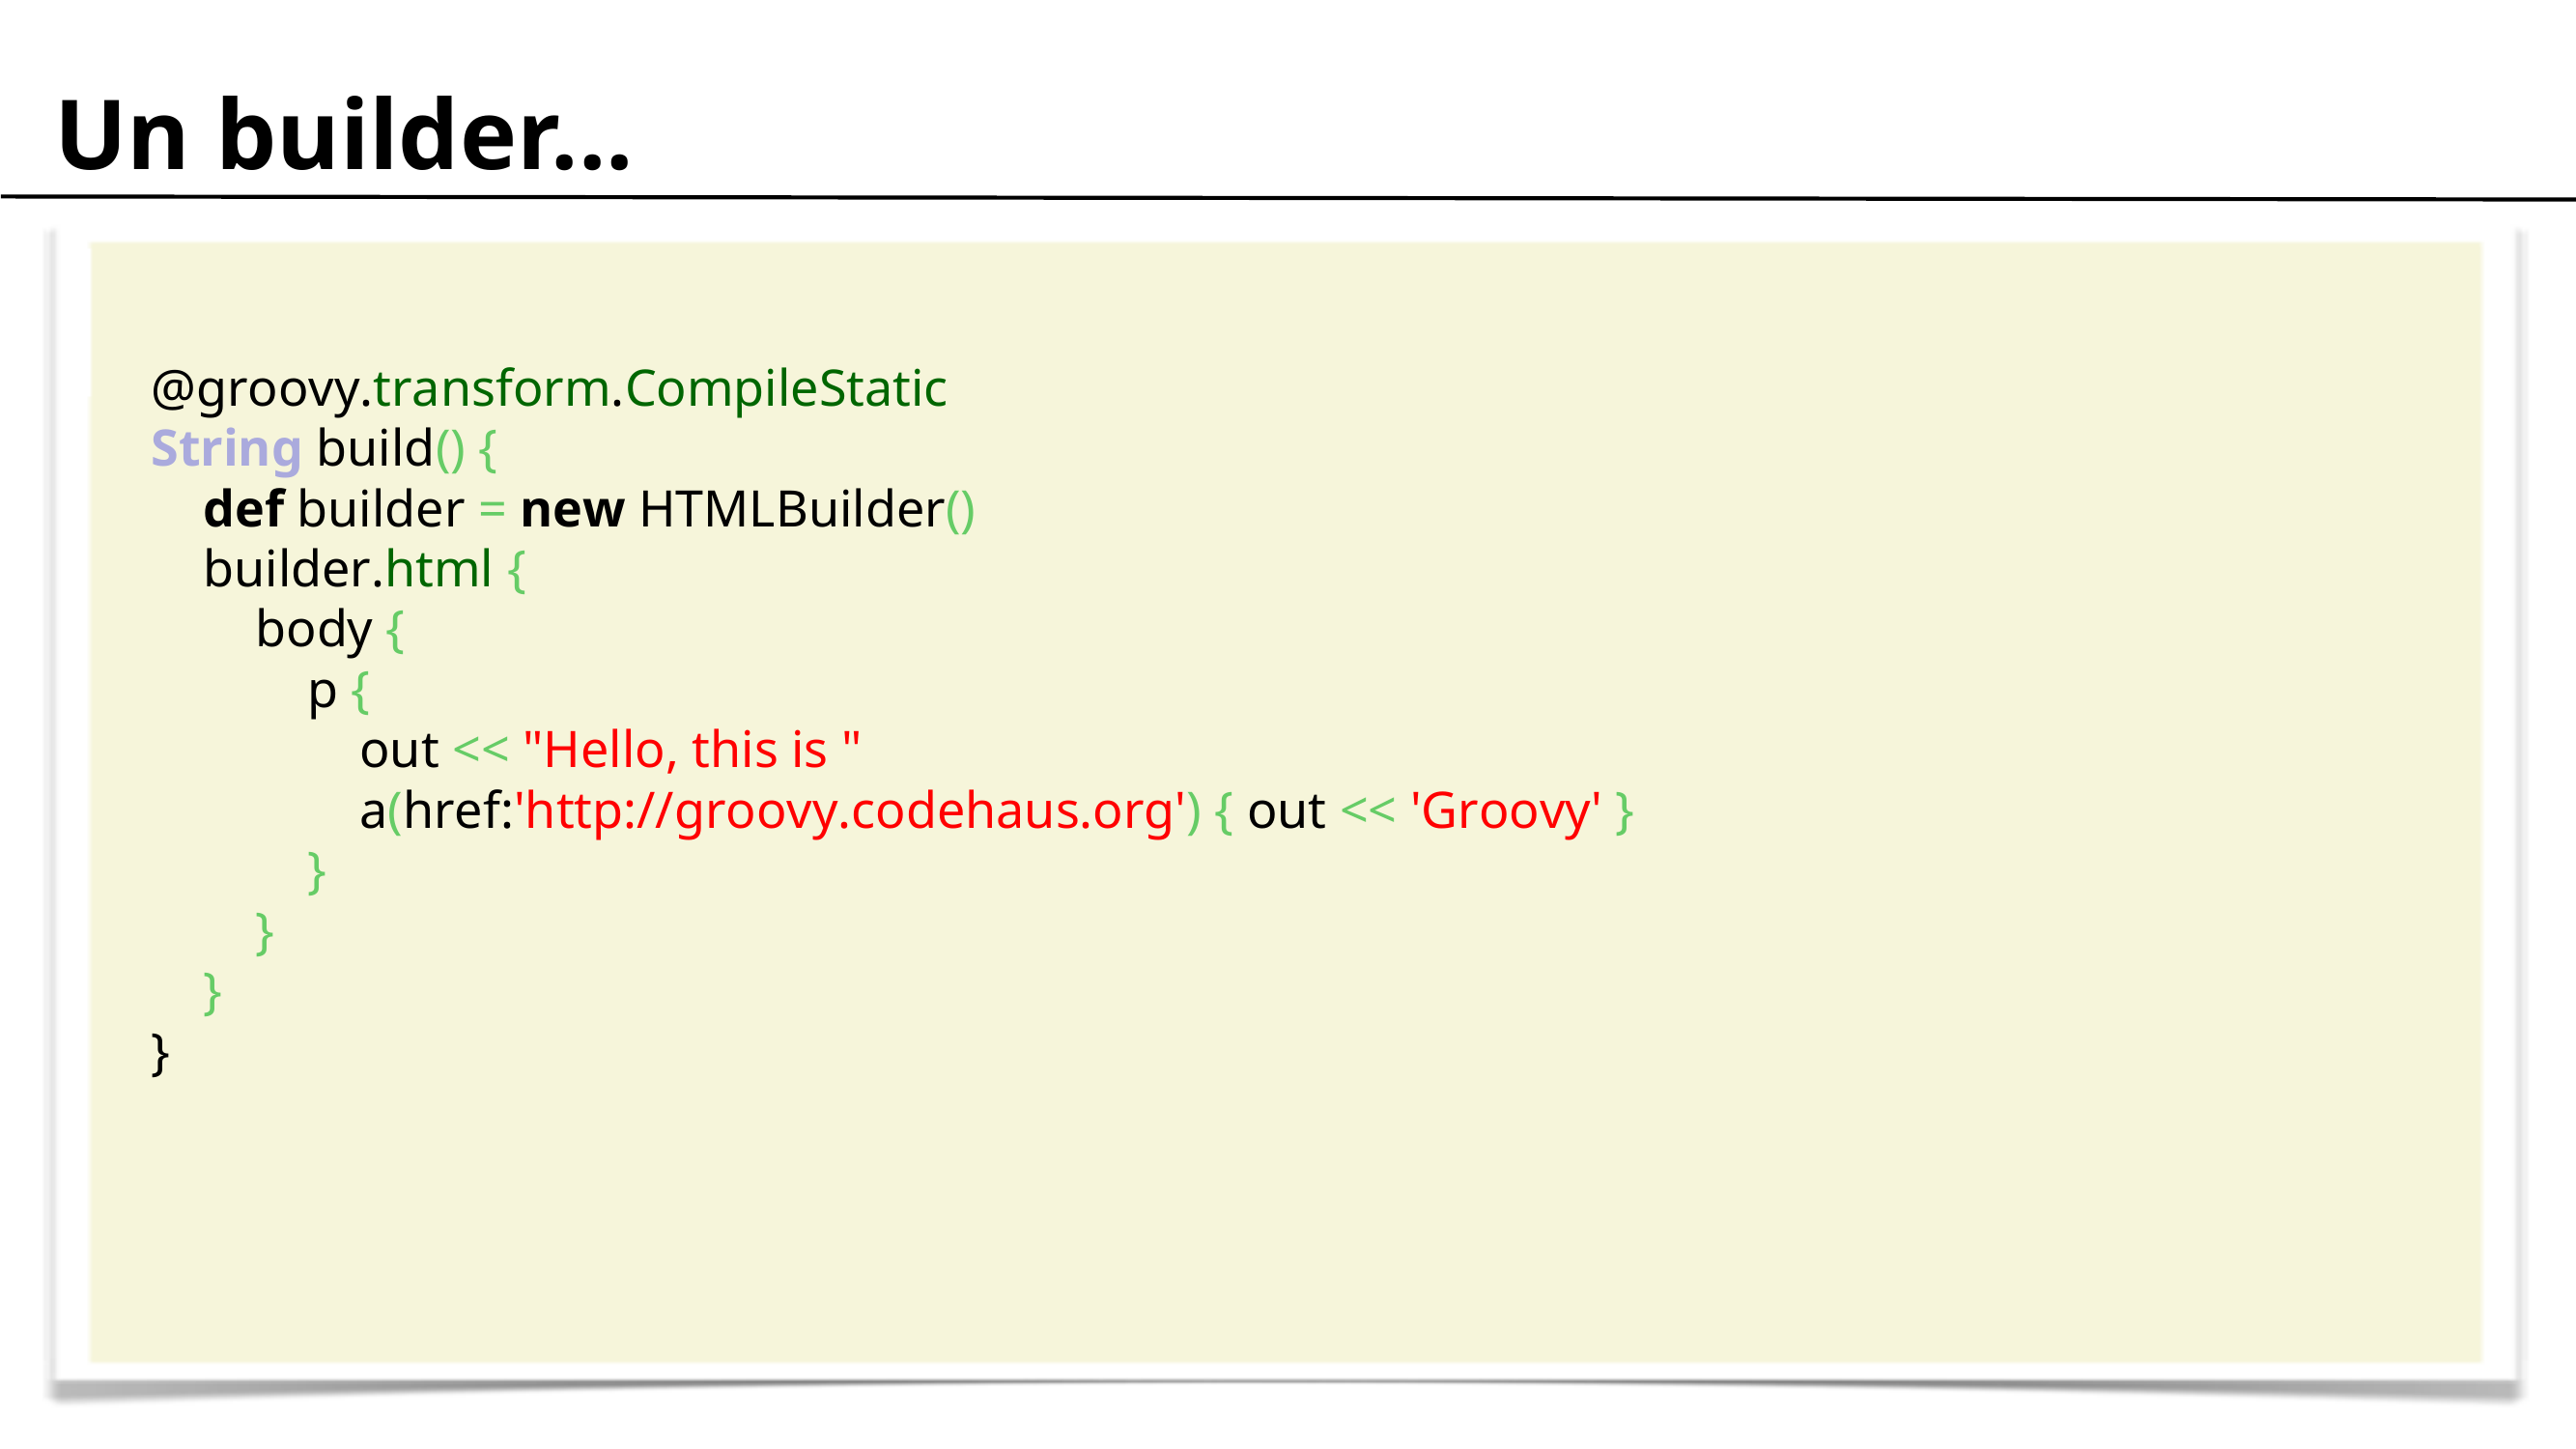

# Un builder...
@groovy.transform.CompileStatic
String build() {
    def builder = new HTMLBuilder()
    builder.html {
        body {
            p {
                out << "Hello, this is "
                a(href:'http://groovy.codehaus.org') { out << 'Groovy' }
            }
        }
    }
}